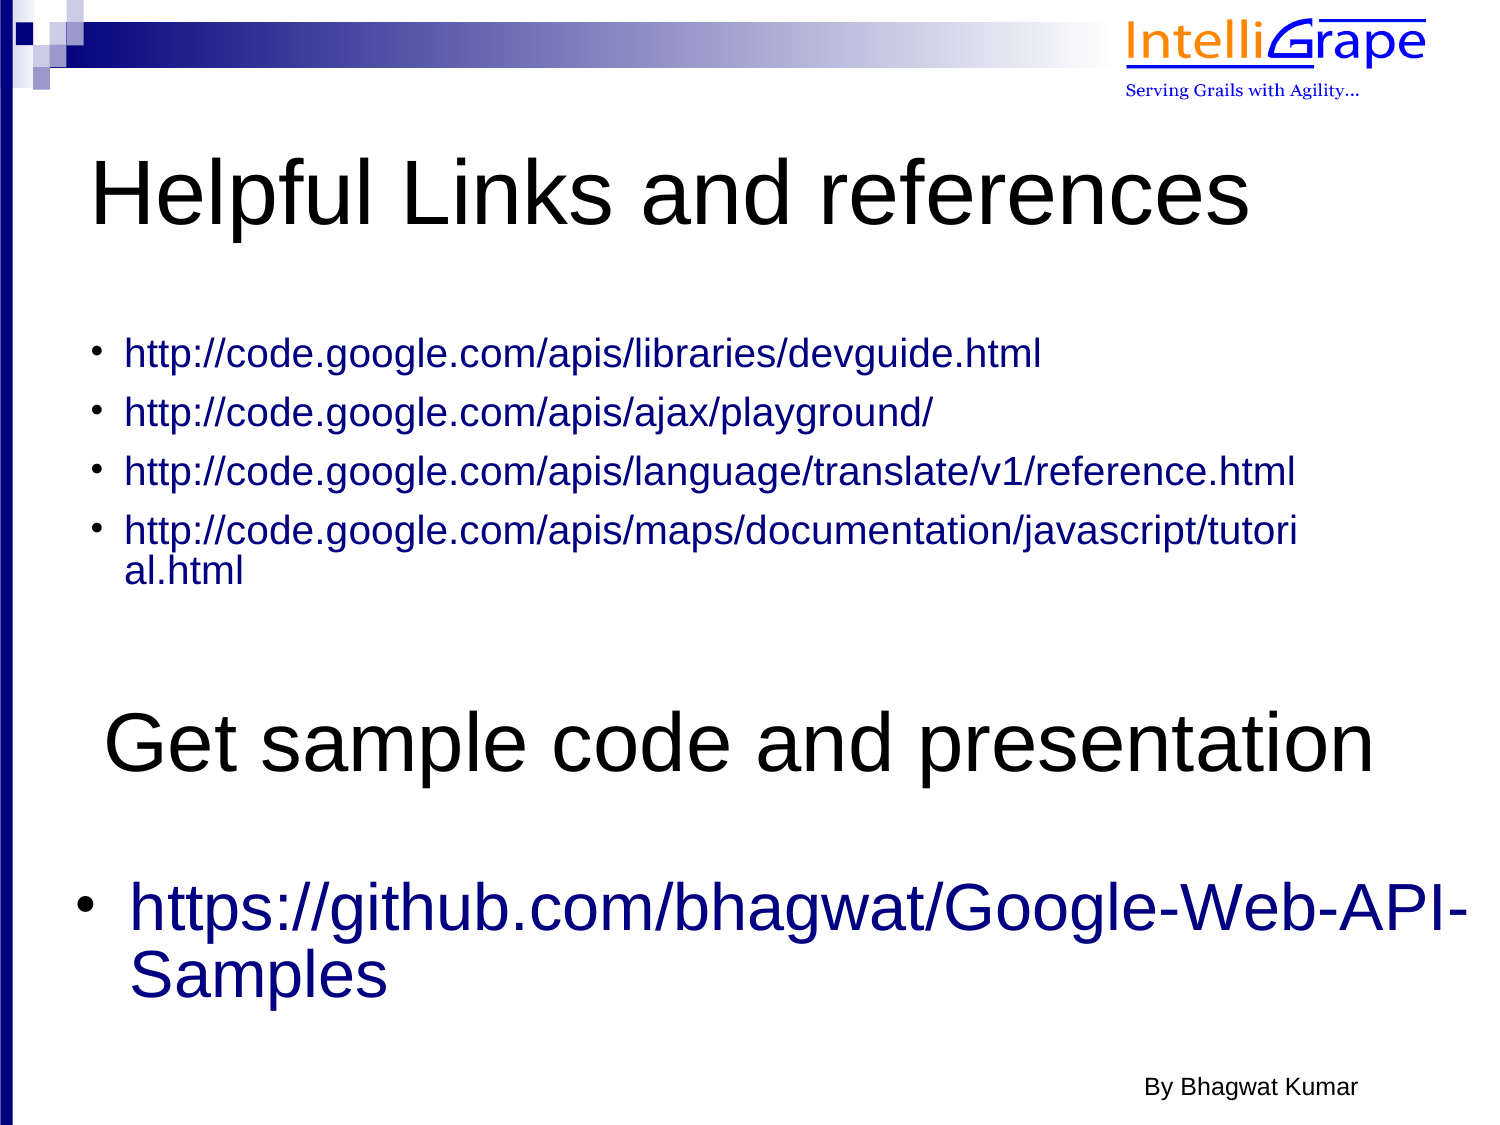

# Helpful Links and references
http://code.google.com/apis/libraries/devguide.html
http://code.google.com/apis/ajax/playground/
http://code.google.com/apis/language/translate/v1/reference.html
http://code.google.com/apis/maps/documentation/javascript/tutorial.html
Get sample code and presentation
https://github.com/bhagwat/Google-Web-API-Samples